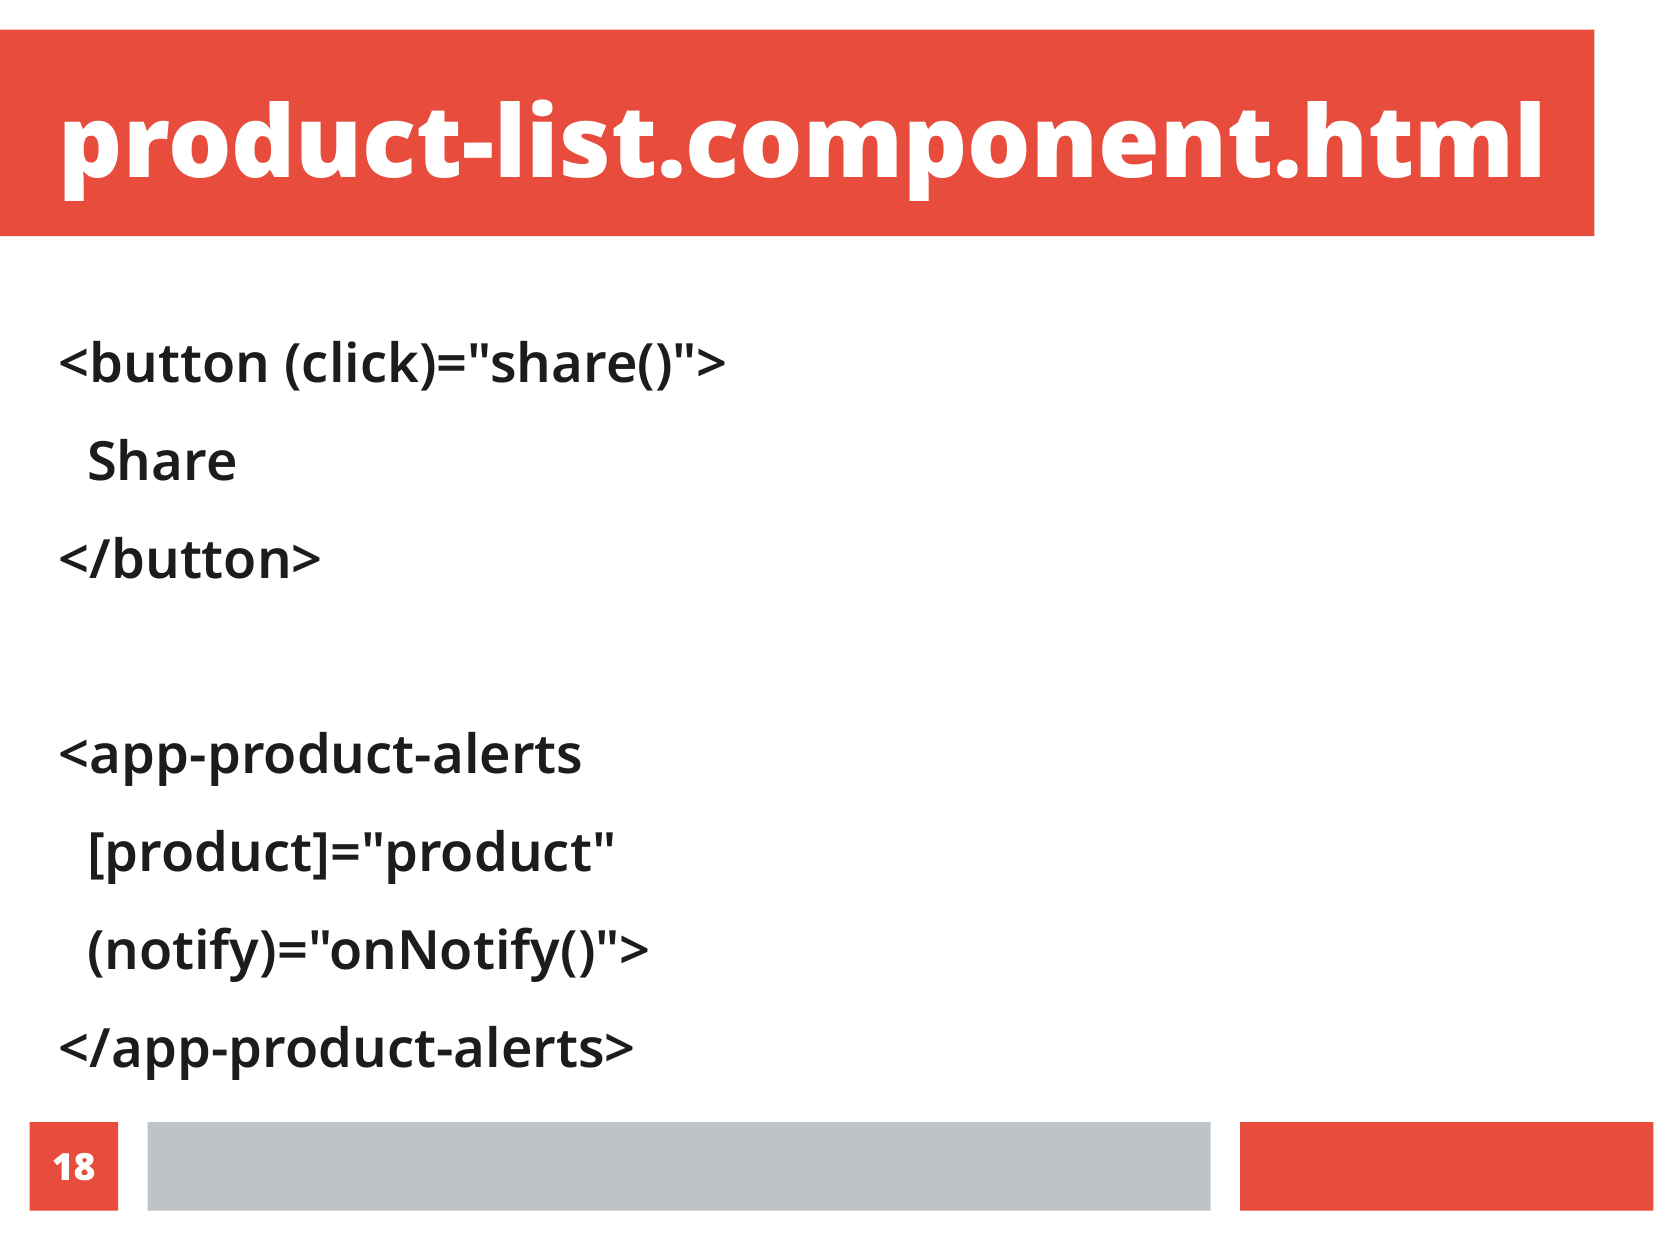

# product-list.component.html
<button (click)="share()">
 Share
</button>
<app-product-alerts
 [product]="product"
 (notify)="onNotify()">
</app-product-alerts>
18